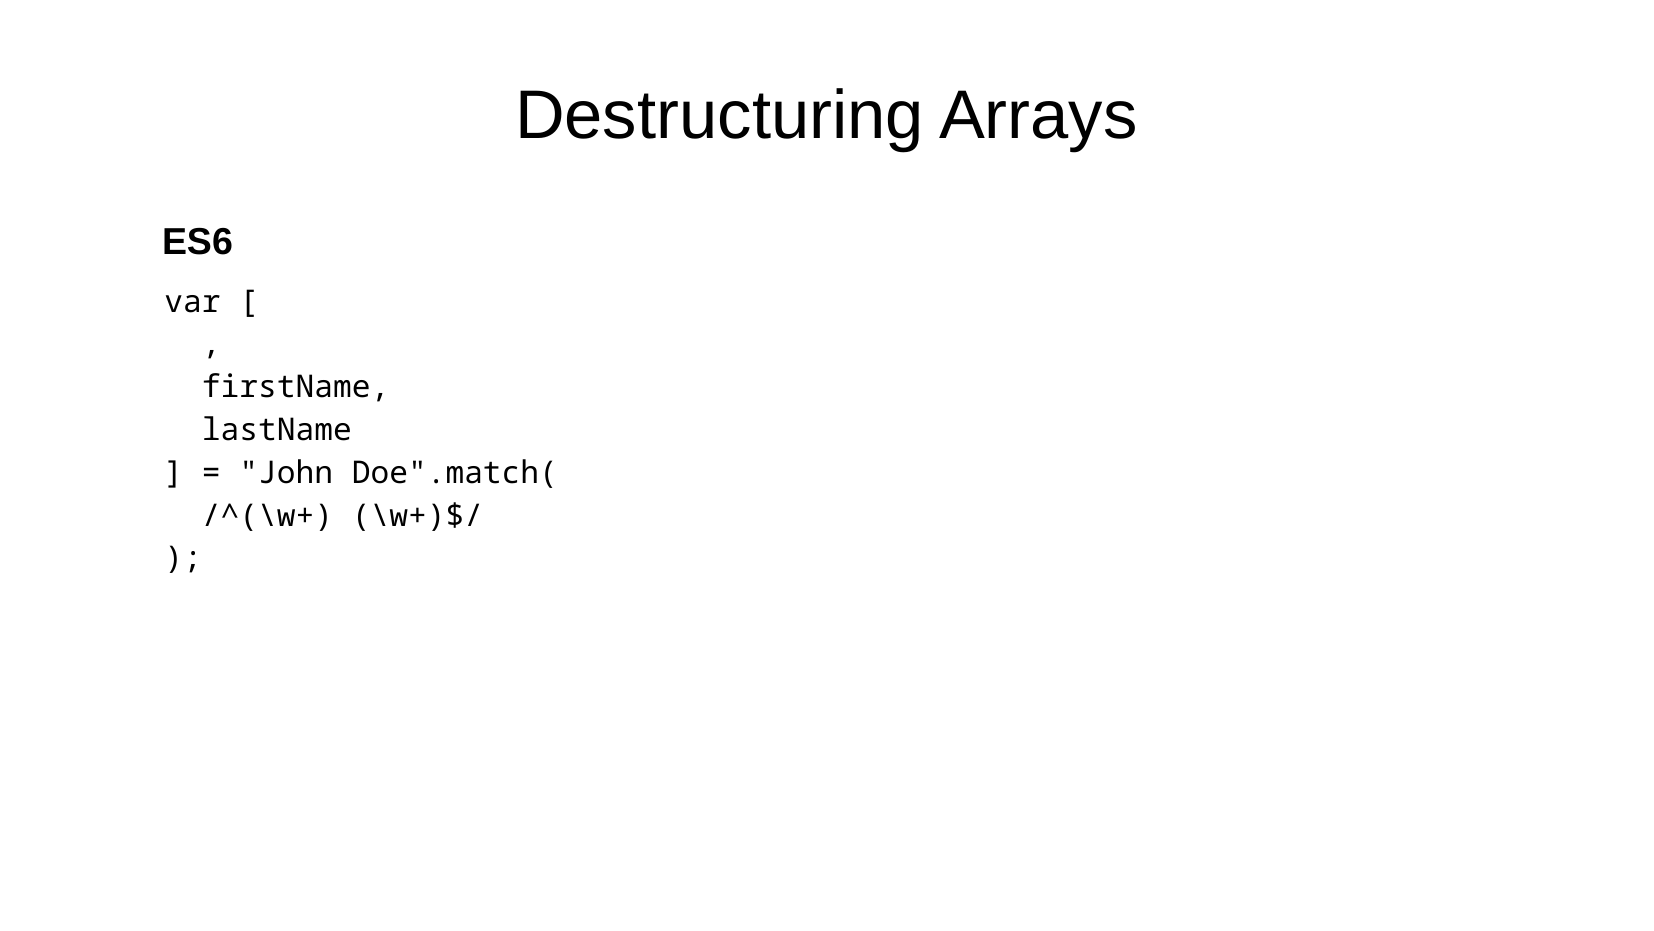

# Destructuring Arrays
ES6
var [
 ,
 firstName,
 lastName
] = "John Doe".match(
 /^(\w+) (\w+)$/
);